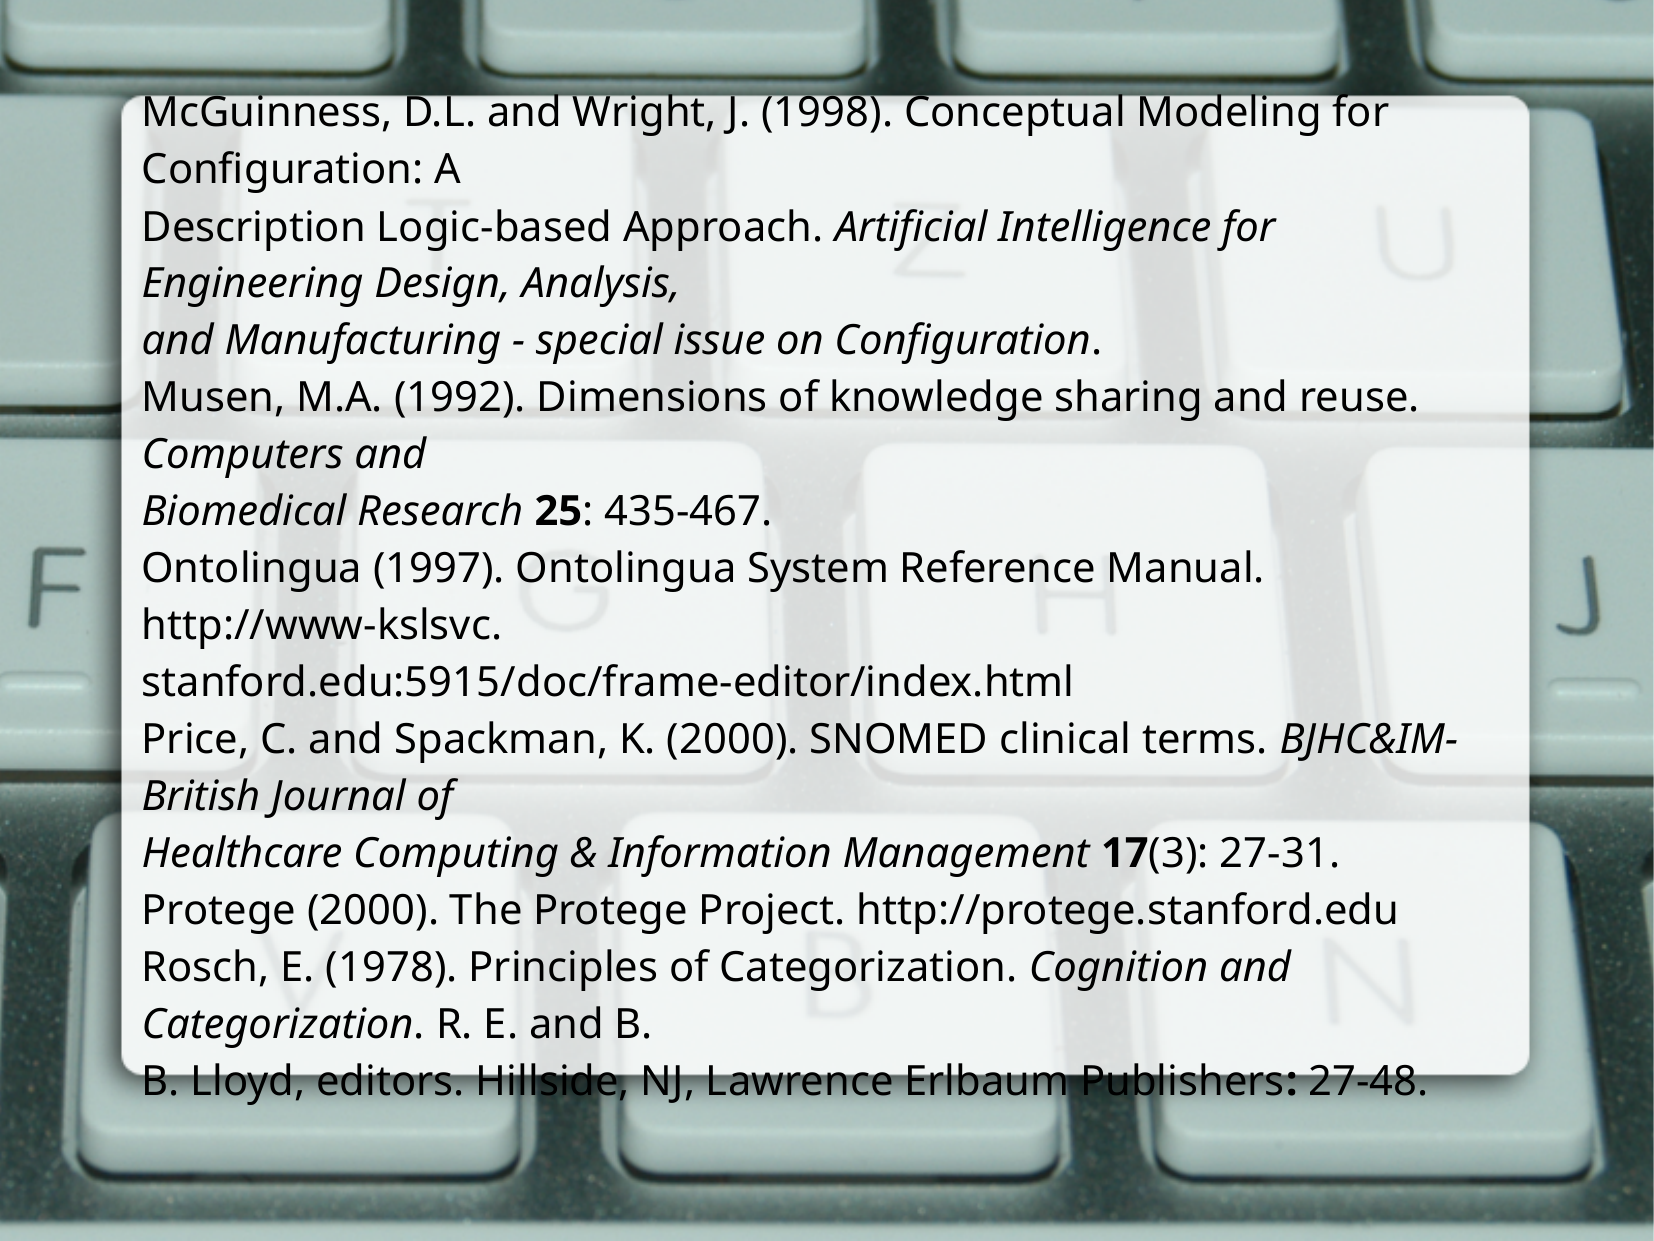

McGuinness, D.L. and Wright, J. (1998). Conceptual Modeling for Configuration: A
Description Logic-based Approach. Artificial Intelligence for Engineering Design, Analysis,
and Manufacturing - special issue on Configuration.
Musen, M.A. (1992). Dimensions of knowledge sharing and reuse. Computers and
Biomedical Research 25: 435-467.
Ontolingua (1997). Ontolingua System Reference Manual. http://www-kslsvc.
stanford.edu:5915/doc/frame-editor/index.html
Price, C. and Spackman, K. (2000). SNOMED clinical terms. BJHC&IM-British Journal of
Healthcare Computing & Information Management 17(3): 27-31.
Protege (2000). The Protege Project. http://protege.stanford.edu
Rosch, E. (1978). Principles of Categorization. Cognition and Categorization. R. E. and B.
B. Lloyd, editors. Hillside, NJ, Lawrence Erlbaum Publishers: 27-48.
#